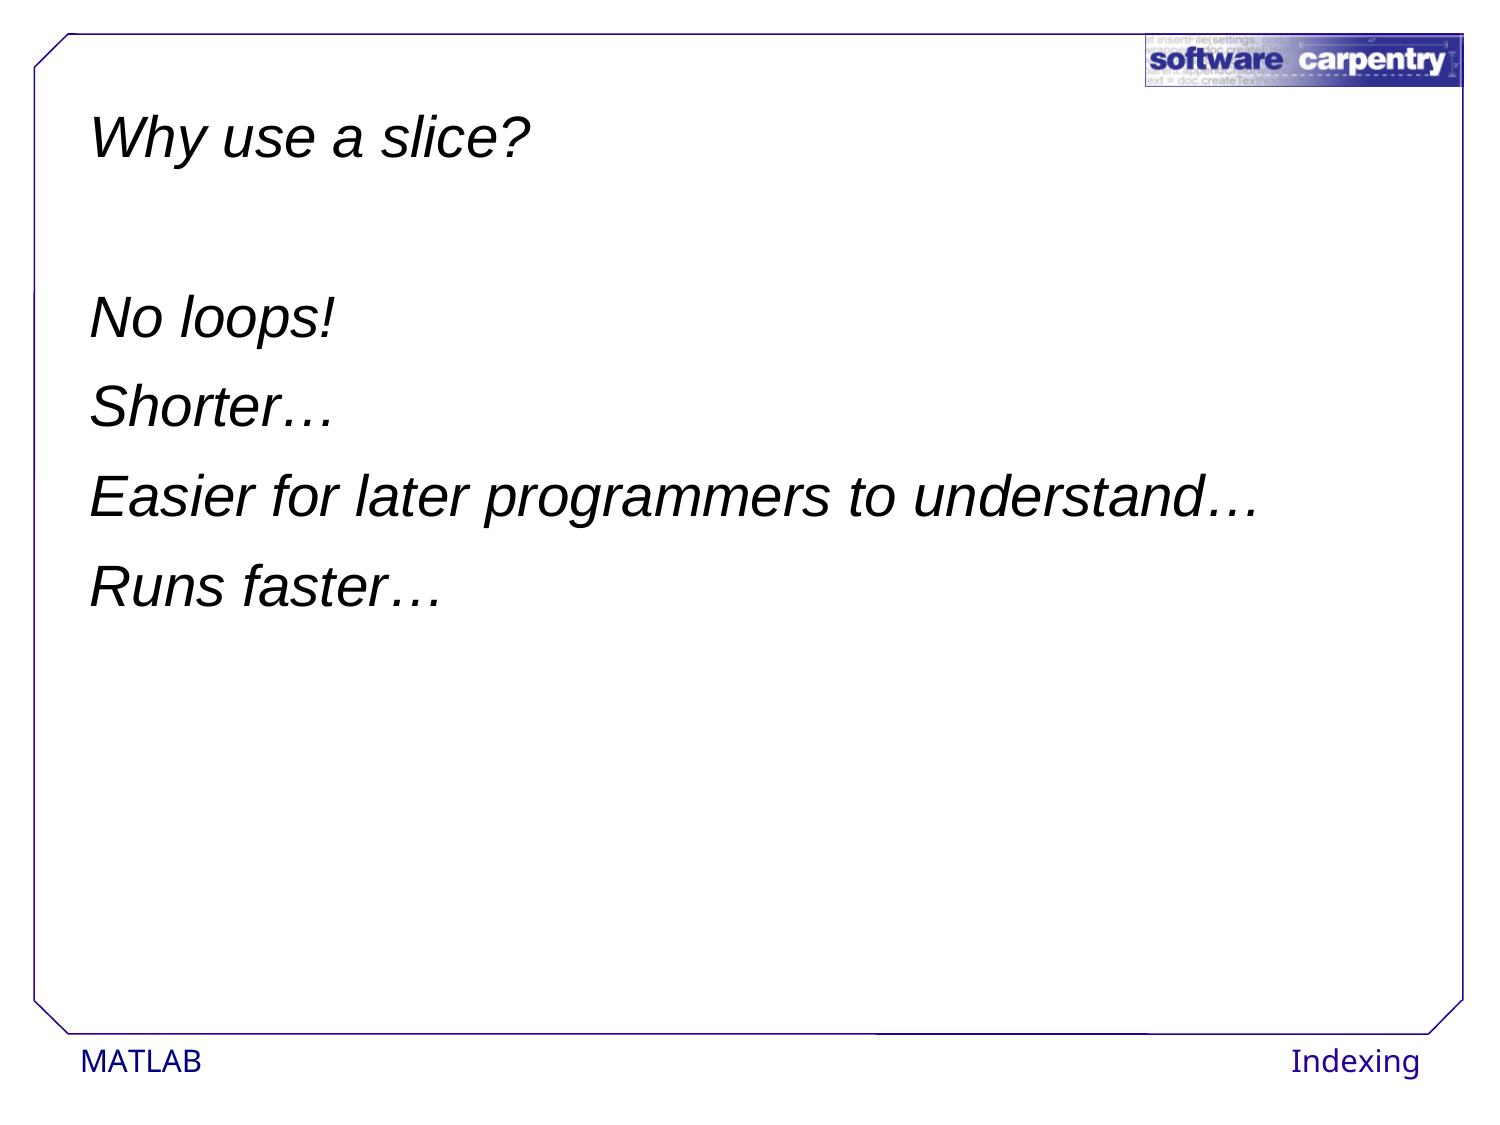

# Why use a slice?
No loops!
Shorter…
Easier for later programmers to understand…
Runs faster…